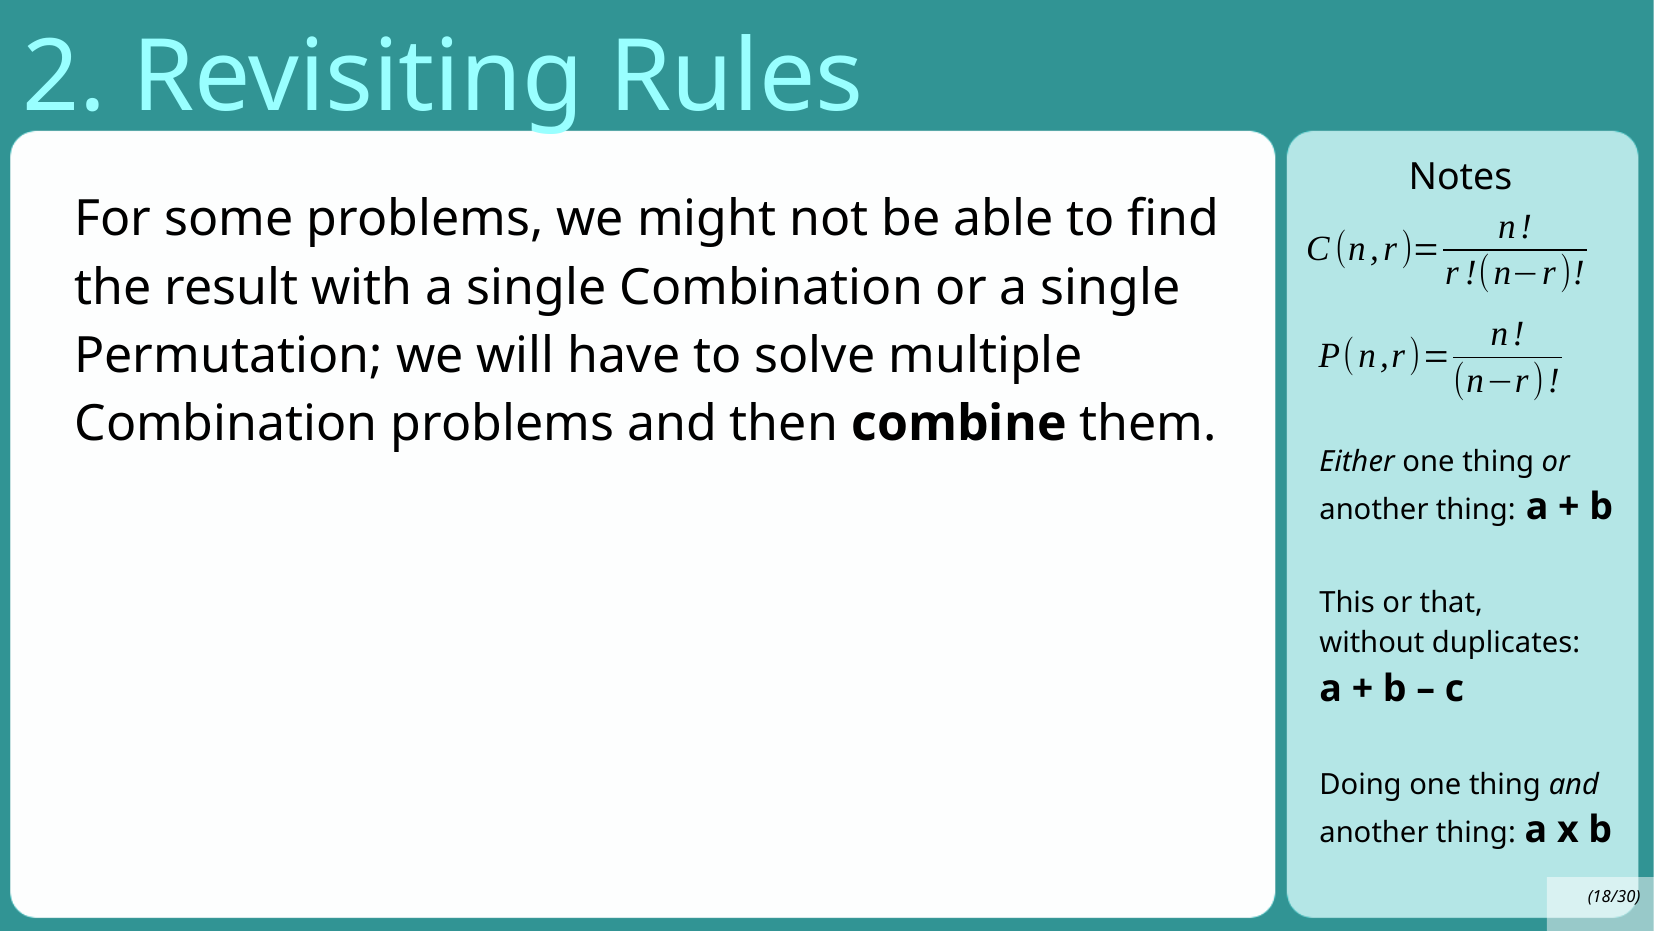

# 2. Revisiting Rules
Notes
For some problems, we might not be able to find the result with a single Combination or a single Permutation; we will have to solve multiple Combination problems and then combine them.
Either one thing or another thing: a + b
This or that,
without duplicates:
a + b – c
Doing one thing and another thing: a x b